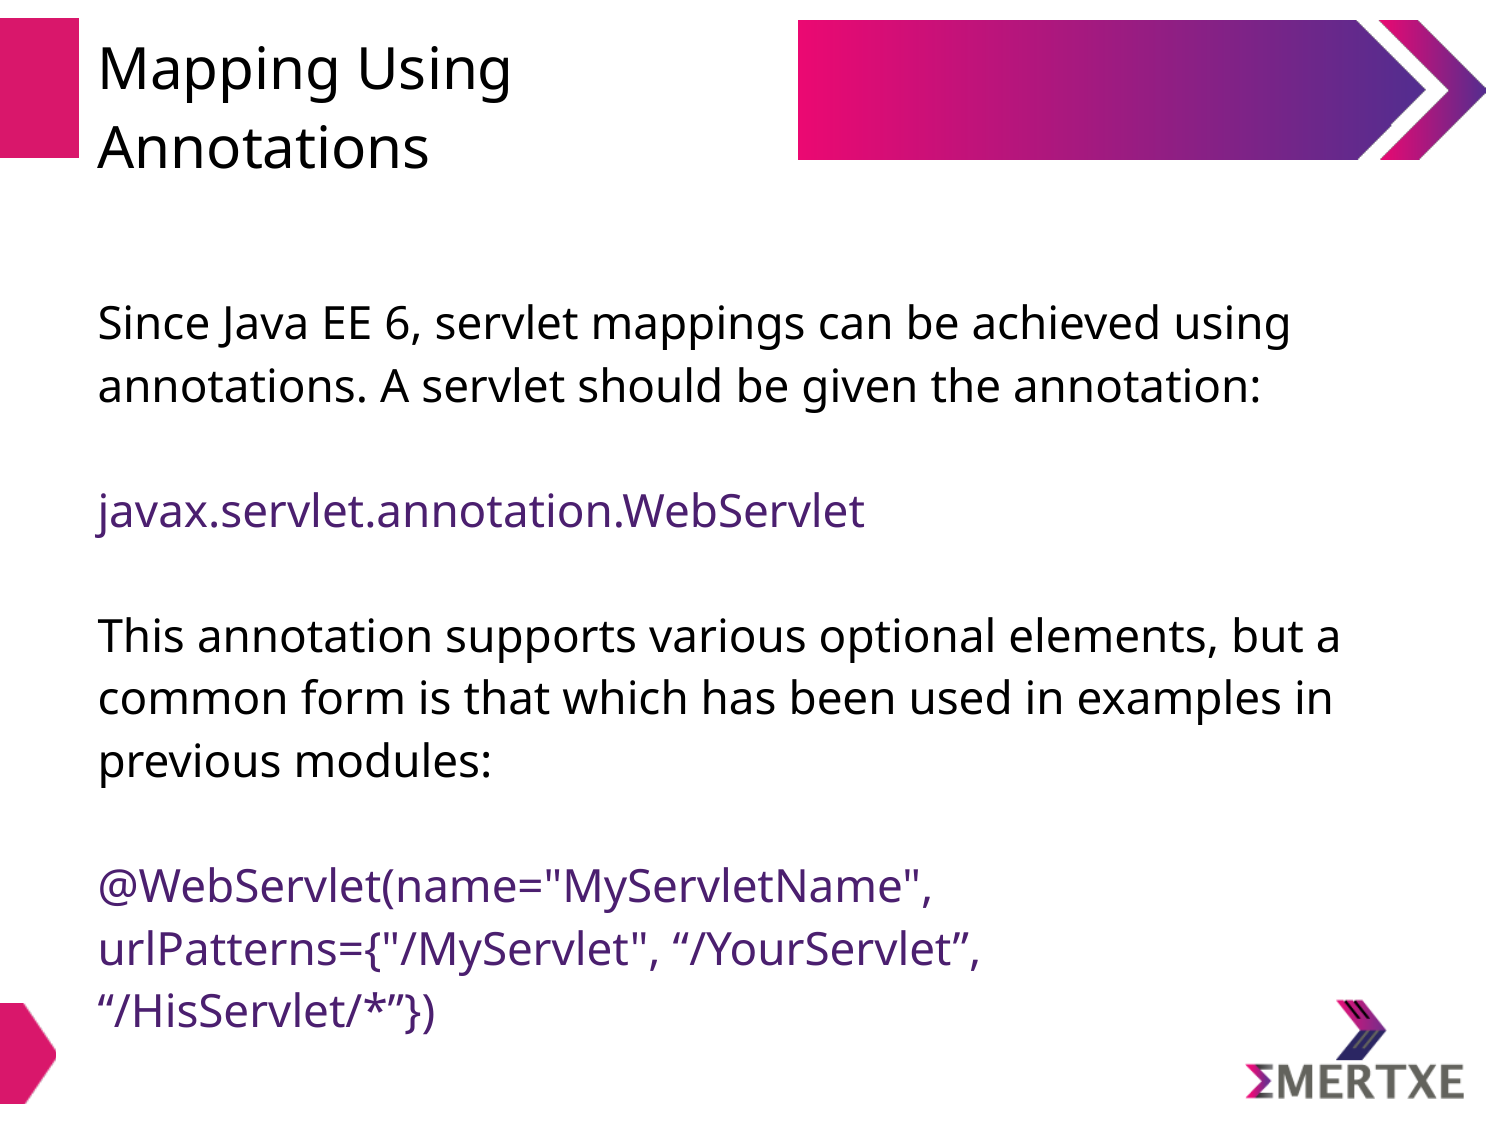

Mapping Using Annotations
Since Java EE 6, servlet mappings can be achieved using annotations. A servlet should be given the annotation:
javax.servlet.annotation.WebServlet
This annotation supports various optional elements, but a common form is that which has been used in examples in previous modules:
@WebServlet(name="MyServletName",
urlPatterns={"/MyServlet", “/YourServlet”,
“/HisServlet/*”})